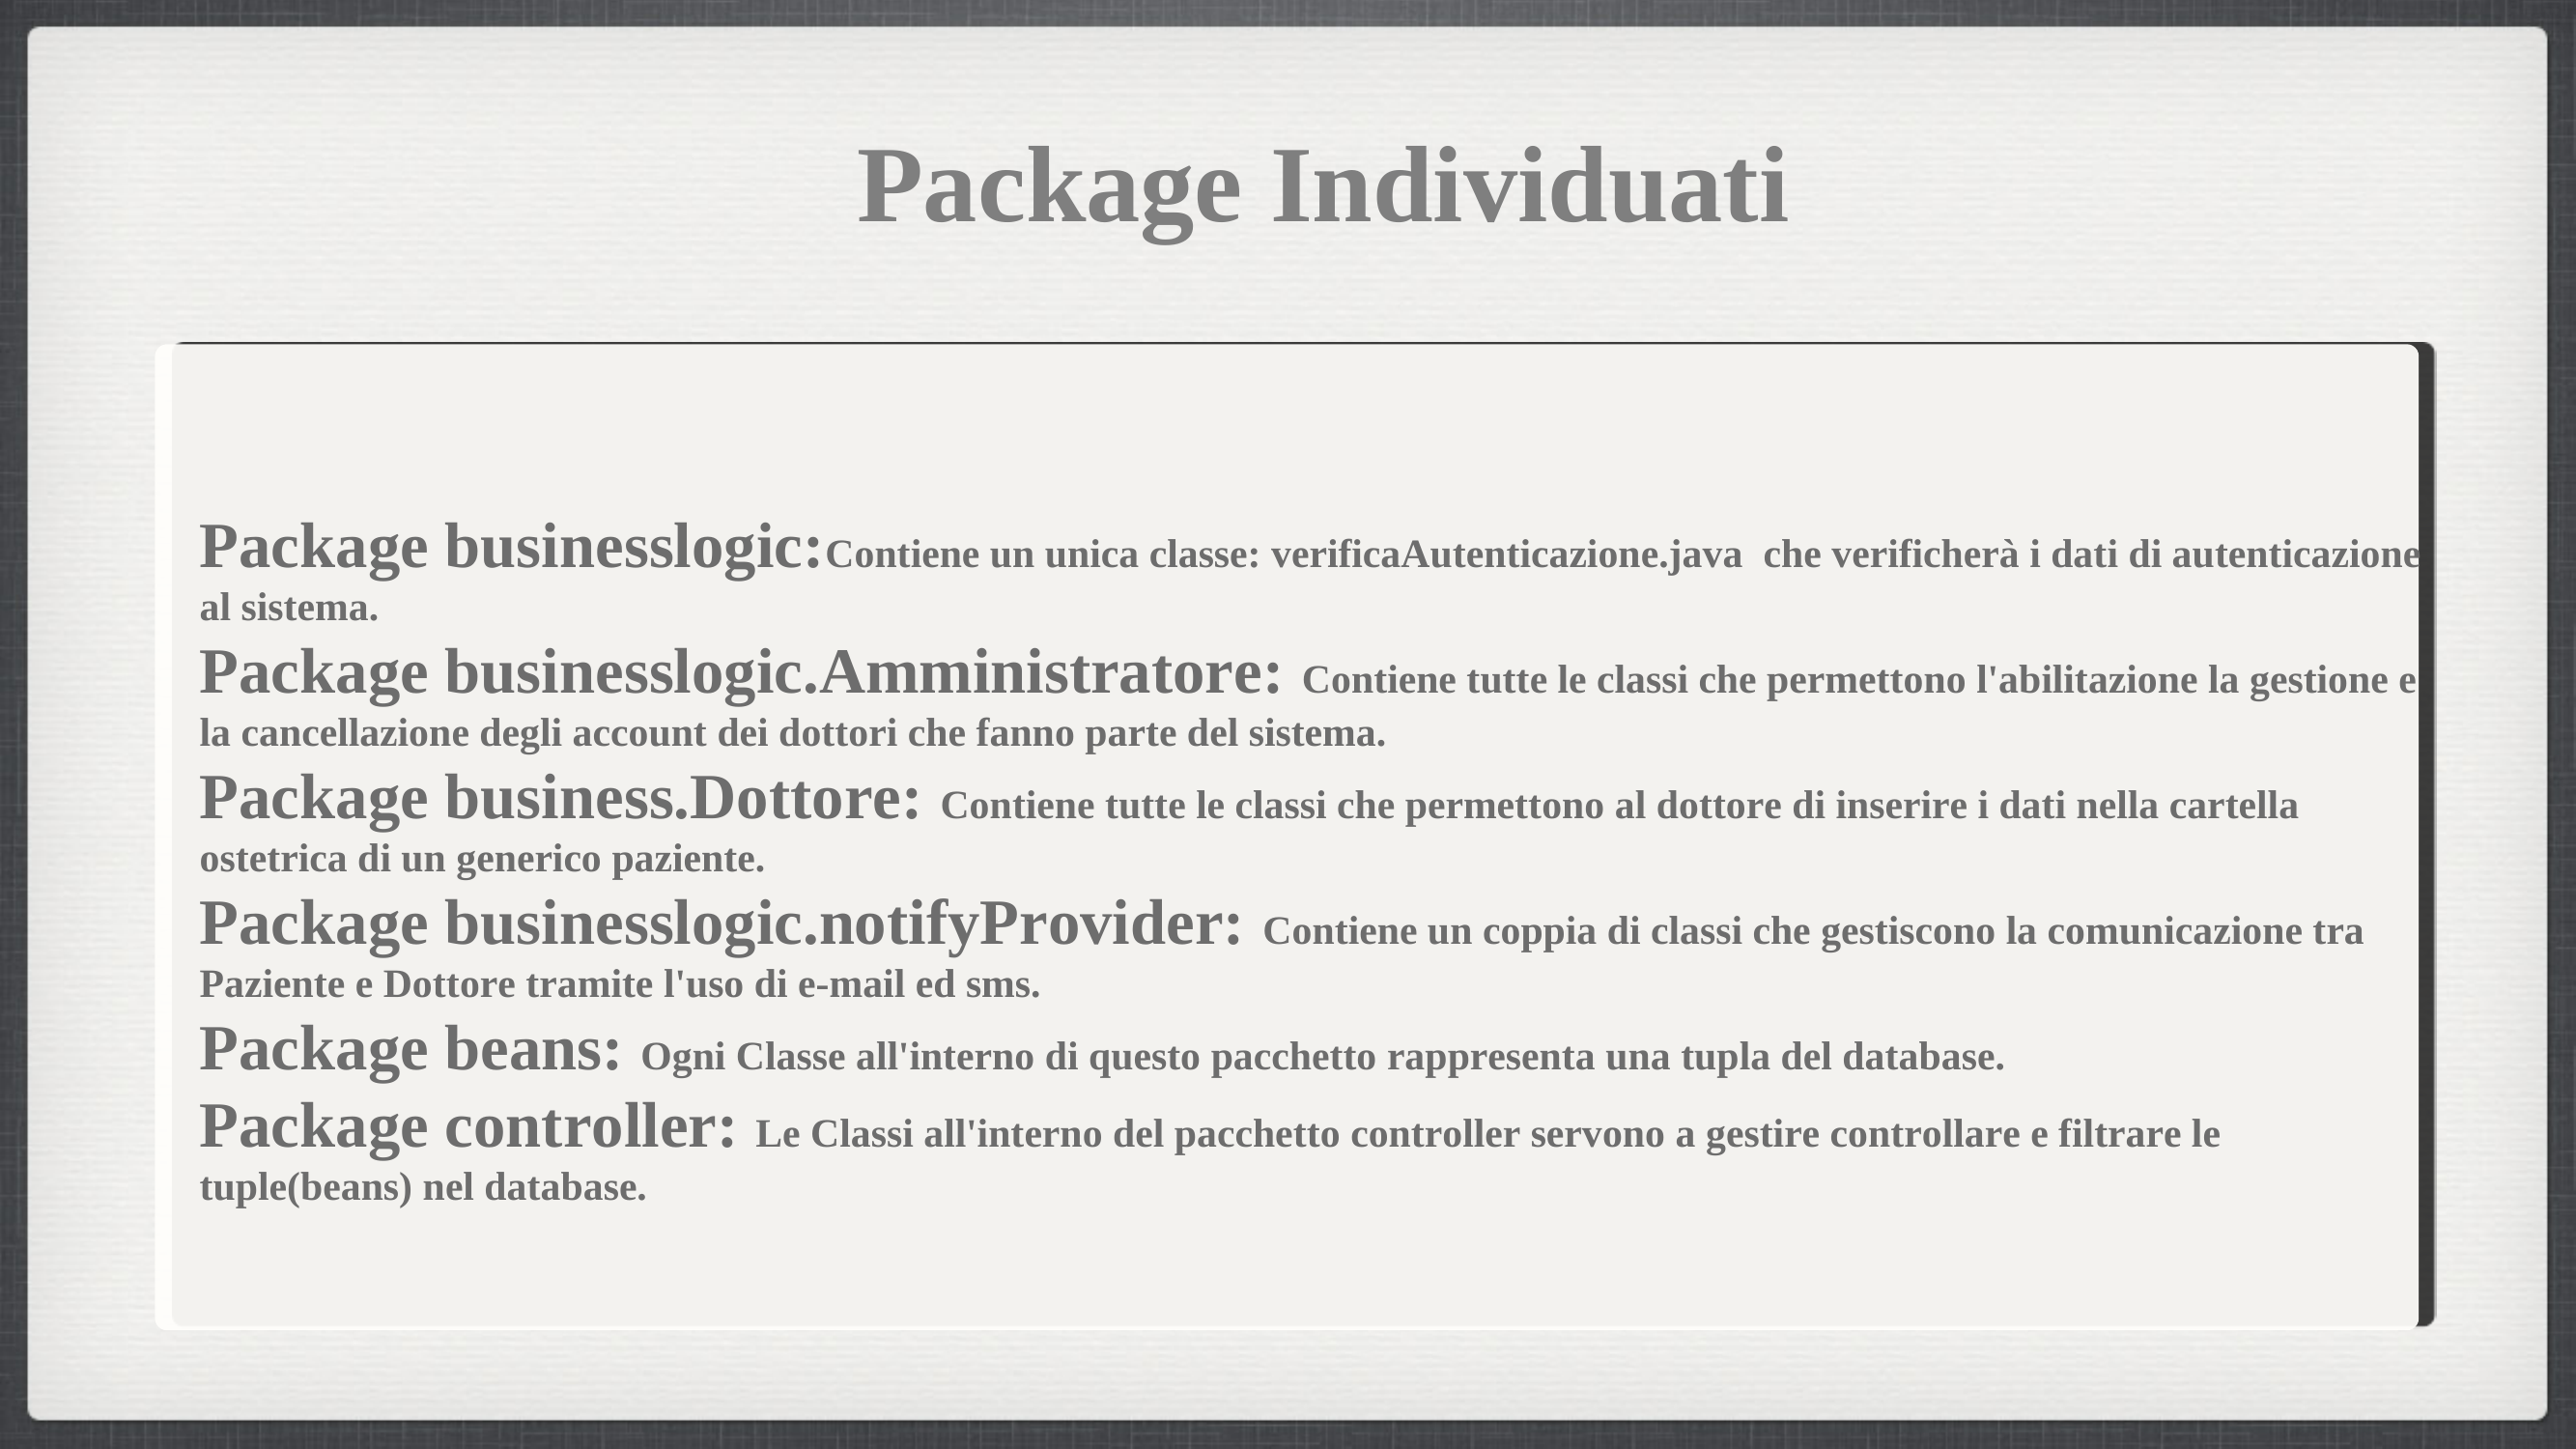

# Package Individuati
Package businesslogic:Contiene un unica classe: verificaAutenticazione.java che verificherà i dati di autenticazione al sistema.
Package businesslogic.Amministratore: Contiene tutte le classi che permettono l'abilitazione la gestione e la cancellazione degli account dei dottori che fanno parte del sistema.
Package business.Dottore: Contiene tutte le classi che permettono al dottore di inserire i dati nella cartella ostetrica di un generico paziente.
Package businesslogic.notifyProvider: Contiene un coppia di classi che gestiscono la comunicazione tra Paziente e Dottore tramite l'uso di e-mail ed sms.
Package beans: Ogni Classe all'interno di questo pacchetto rappresenta una tupla del database.
Package controller: Le Classi all'interno del pacchetto controller servono a gestire controllare e filtrare le tuple(beans) nel database.